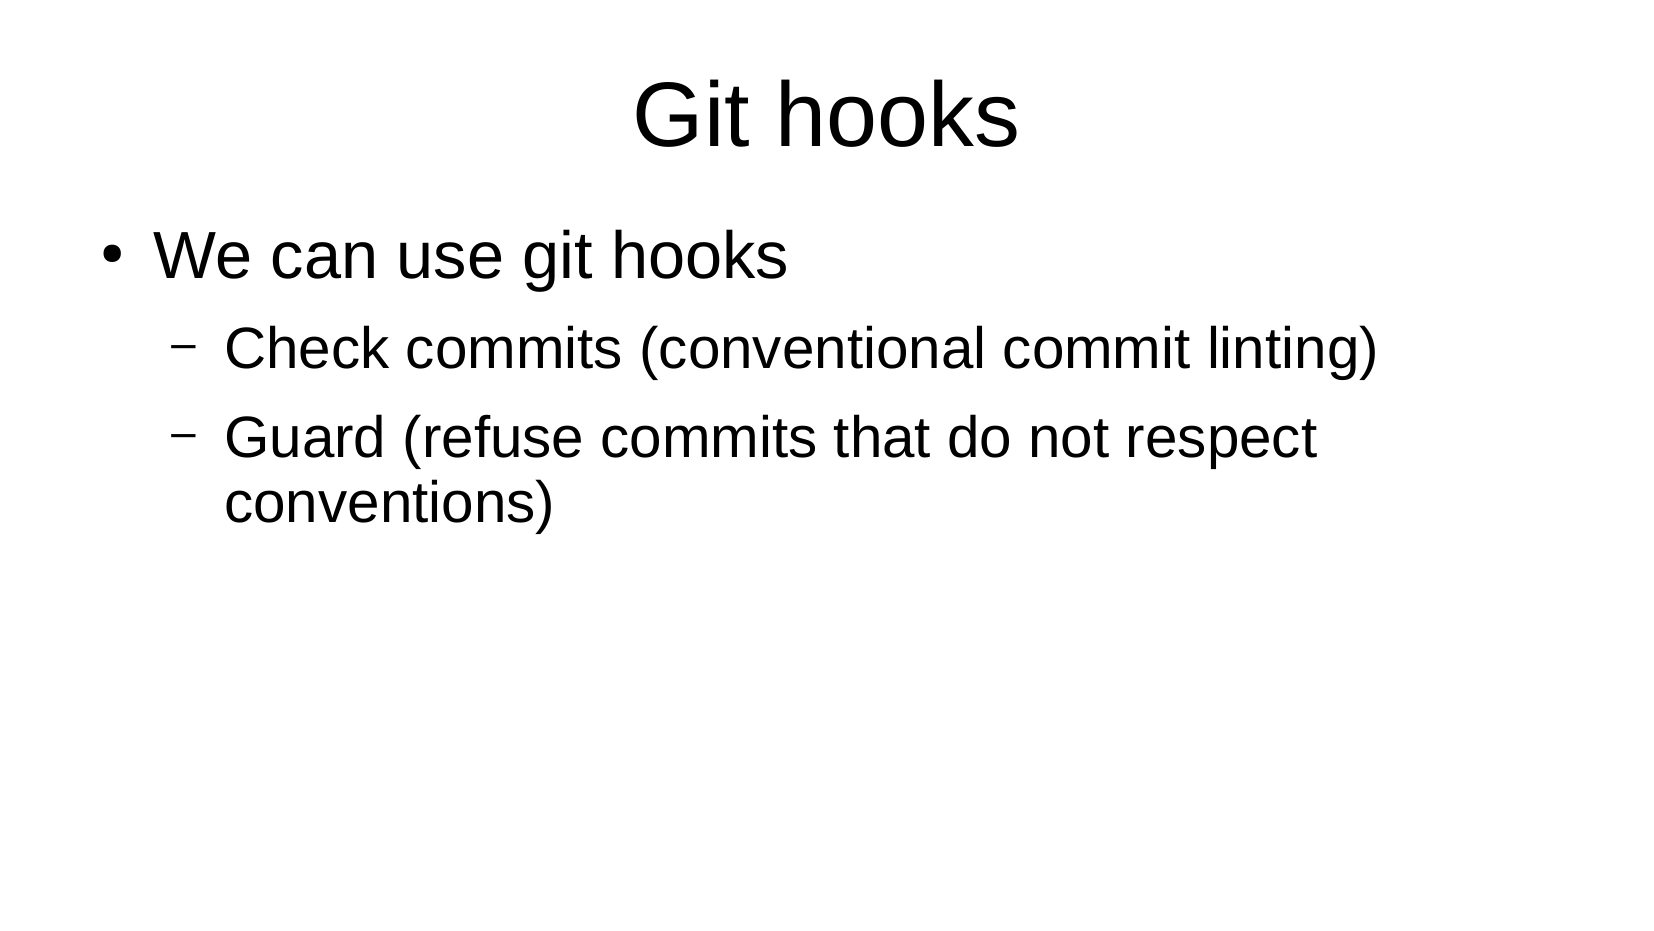

# Git hooks
We can use git hooks
Check commits (conventional commit linting)
Guard (refuse commits that do not respect conventions)